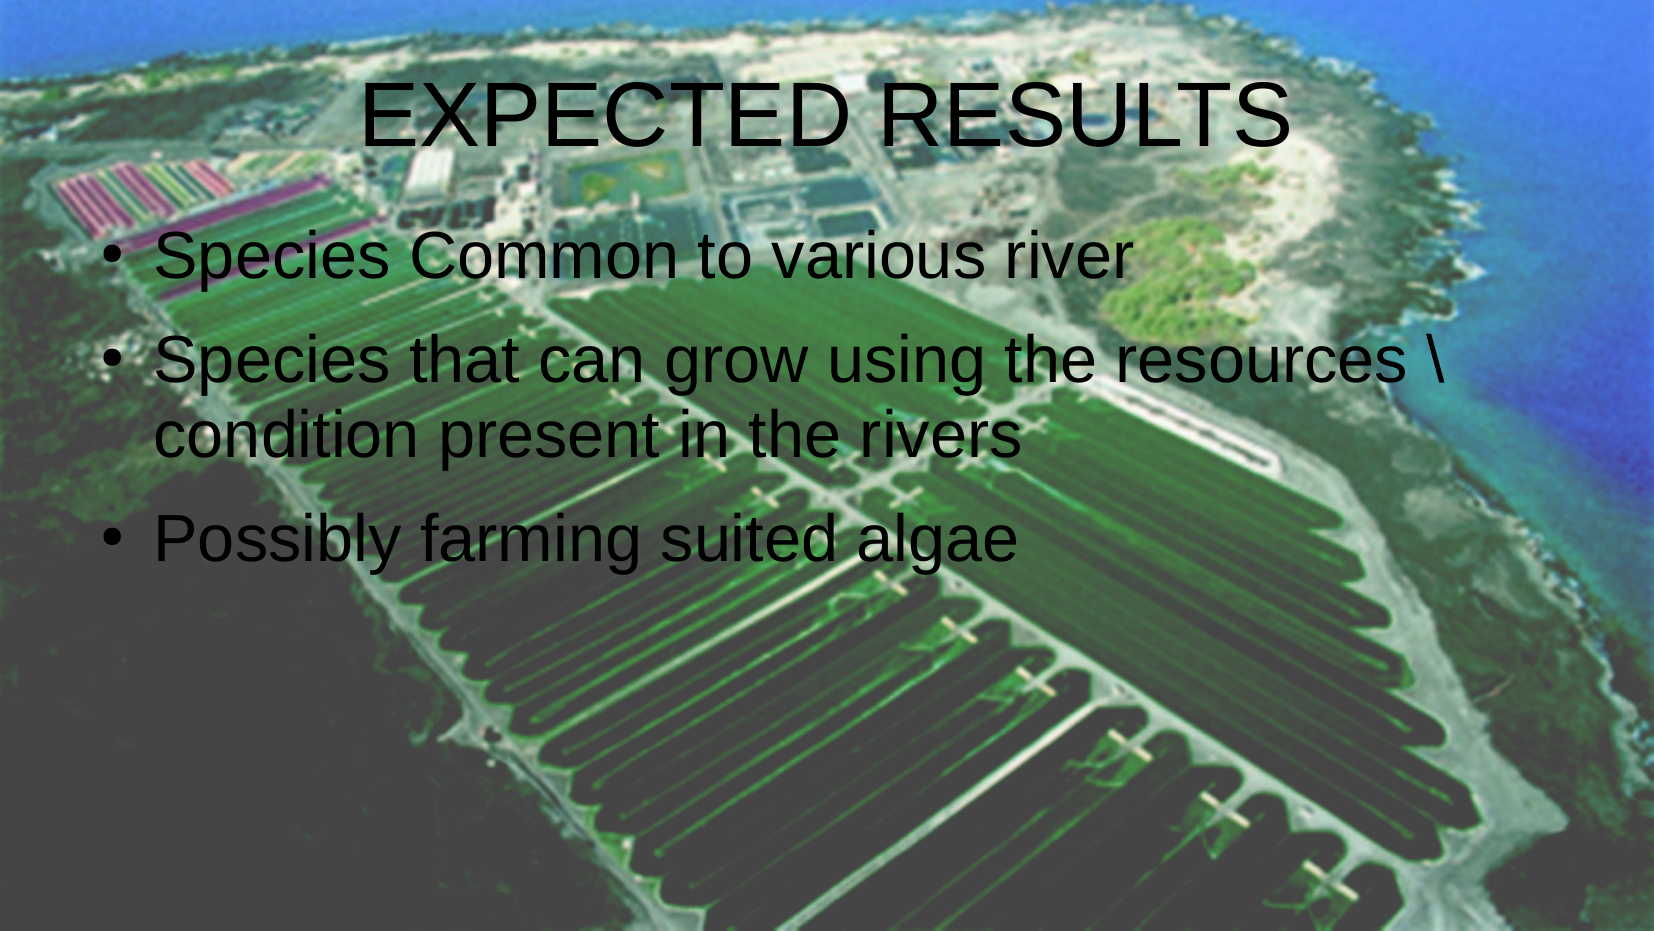

# EXPECTED RESULTS
Species Common to various river
Species that can grow using the resources \ condition present in the rivers
Possibly farming suited algae